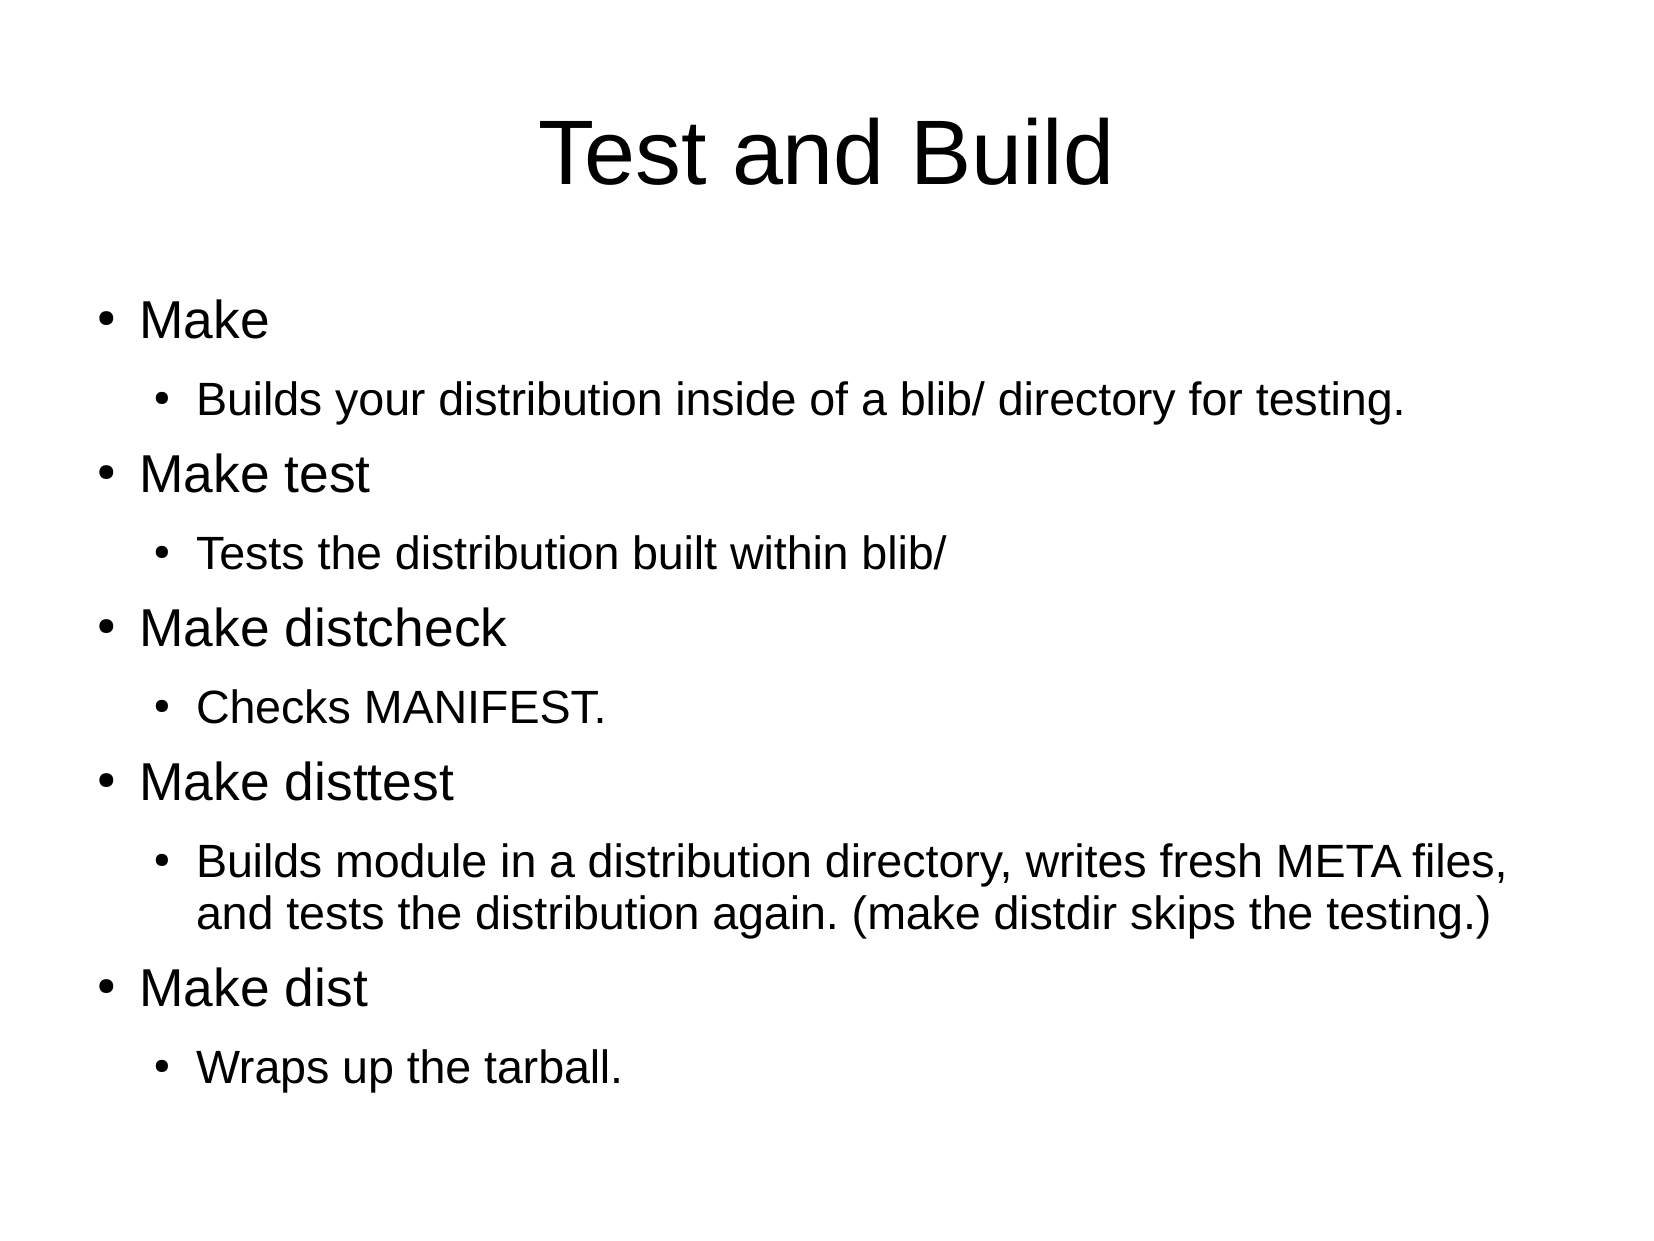

# Test and Build
Make
Builds your distribution inside of a blib/ directory for testing.
Make test
Tests the distribution built within blib/
Make distcheck
Checks MANIFEST.
Make disttest
Builds module in a distribution directory, writes fresh META files, and tests the distribution again. (make distdir skips the testing.)
Make dist
Wraps up the tarball.